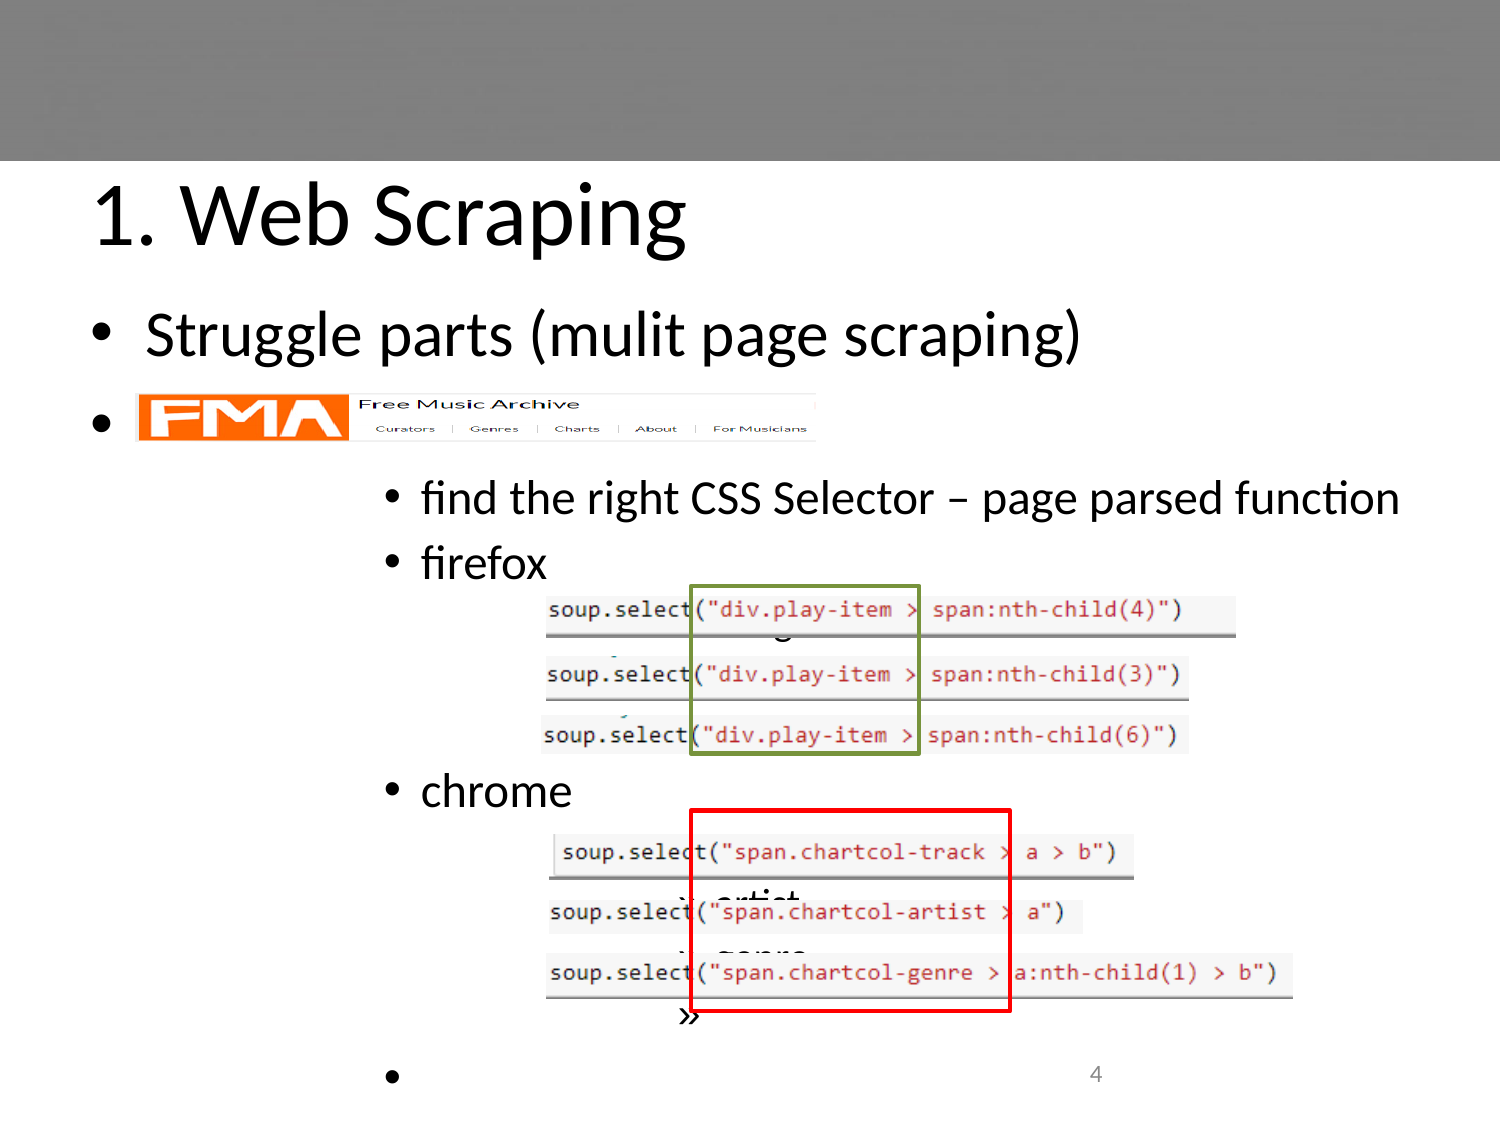

# 1. Web Scraping
Struggle parts (mulit page scraping)
find the right CSS Selector – page parsed function
firefox
song
artist
genre
chrome
song
artist
genre